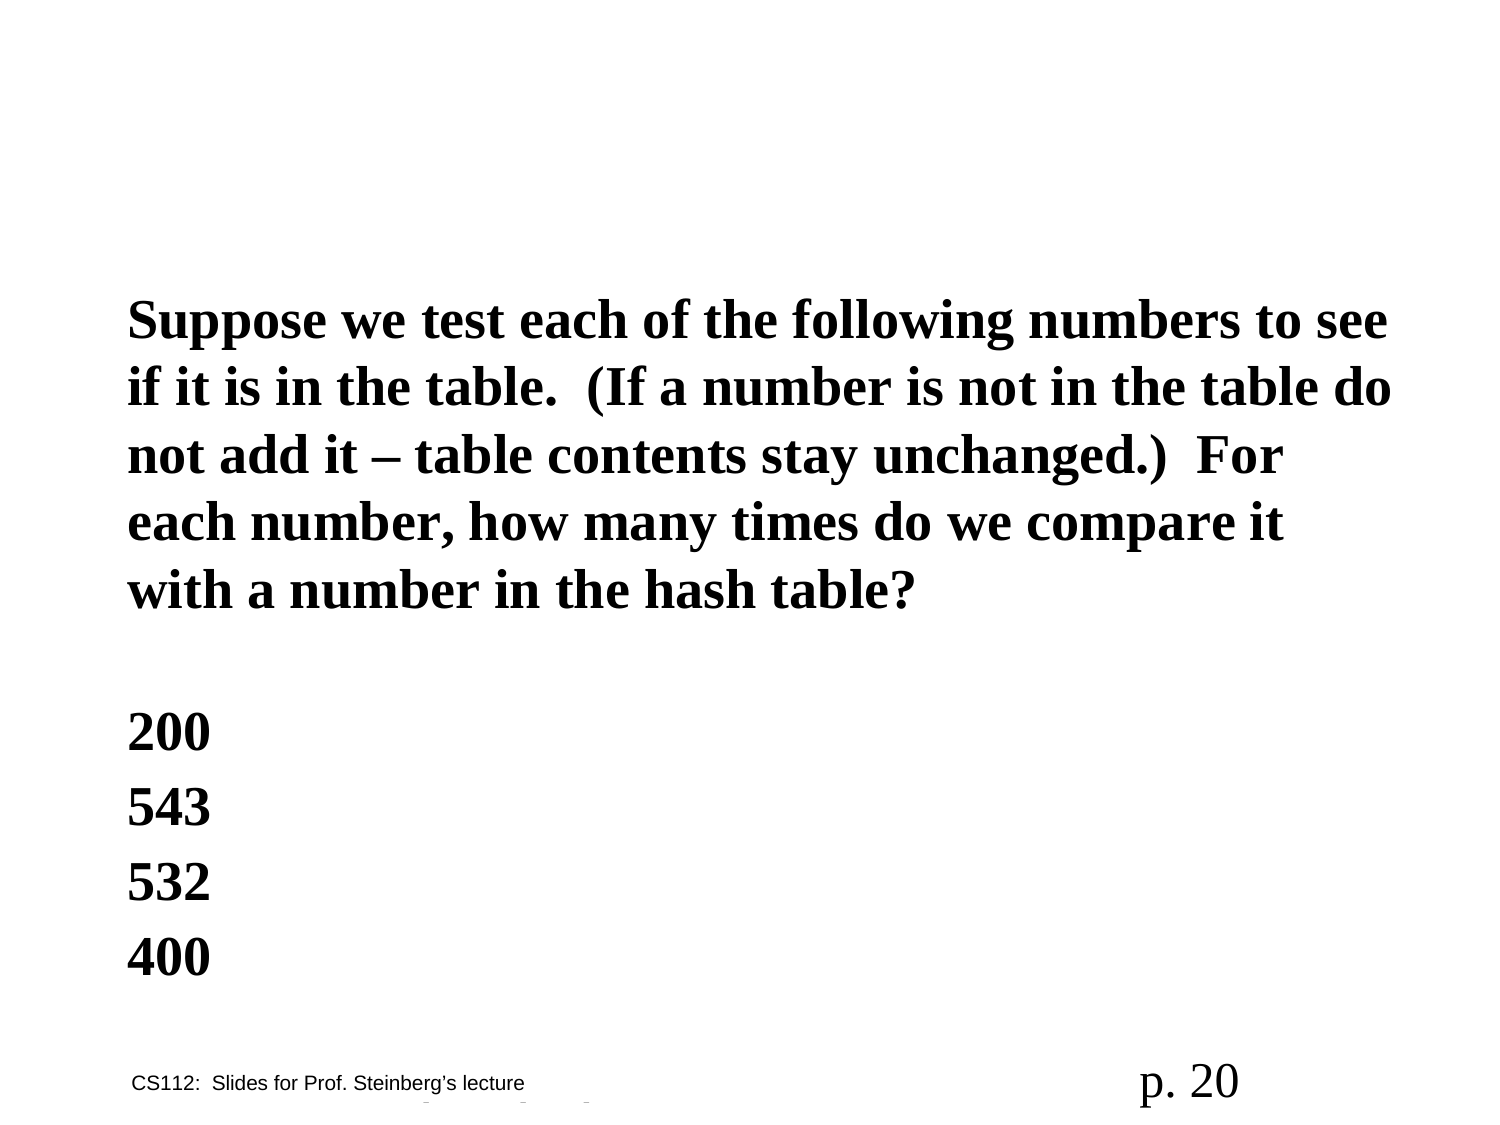

#
Suppose we test each of the following numbers to see if it is in the table. (If a number is not in the table do not add it – table contents stay unchanged.) For each number, how many times do we compare it with a number in the hash table?
200
543
532
400